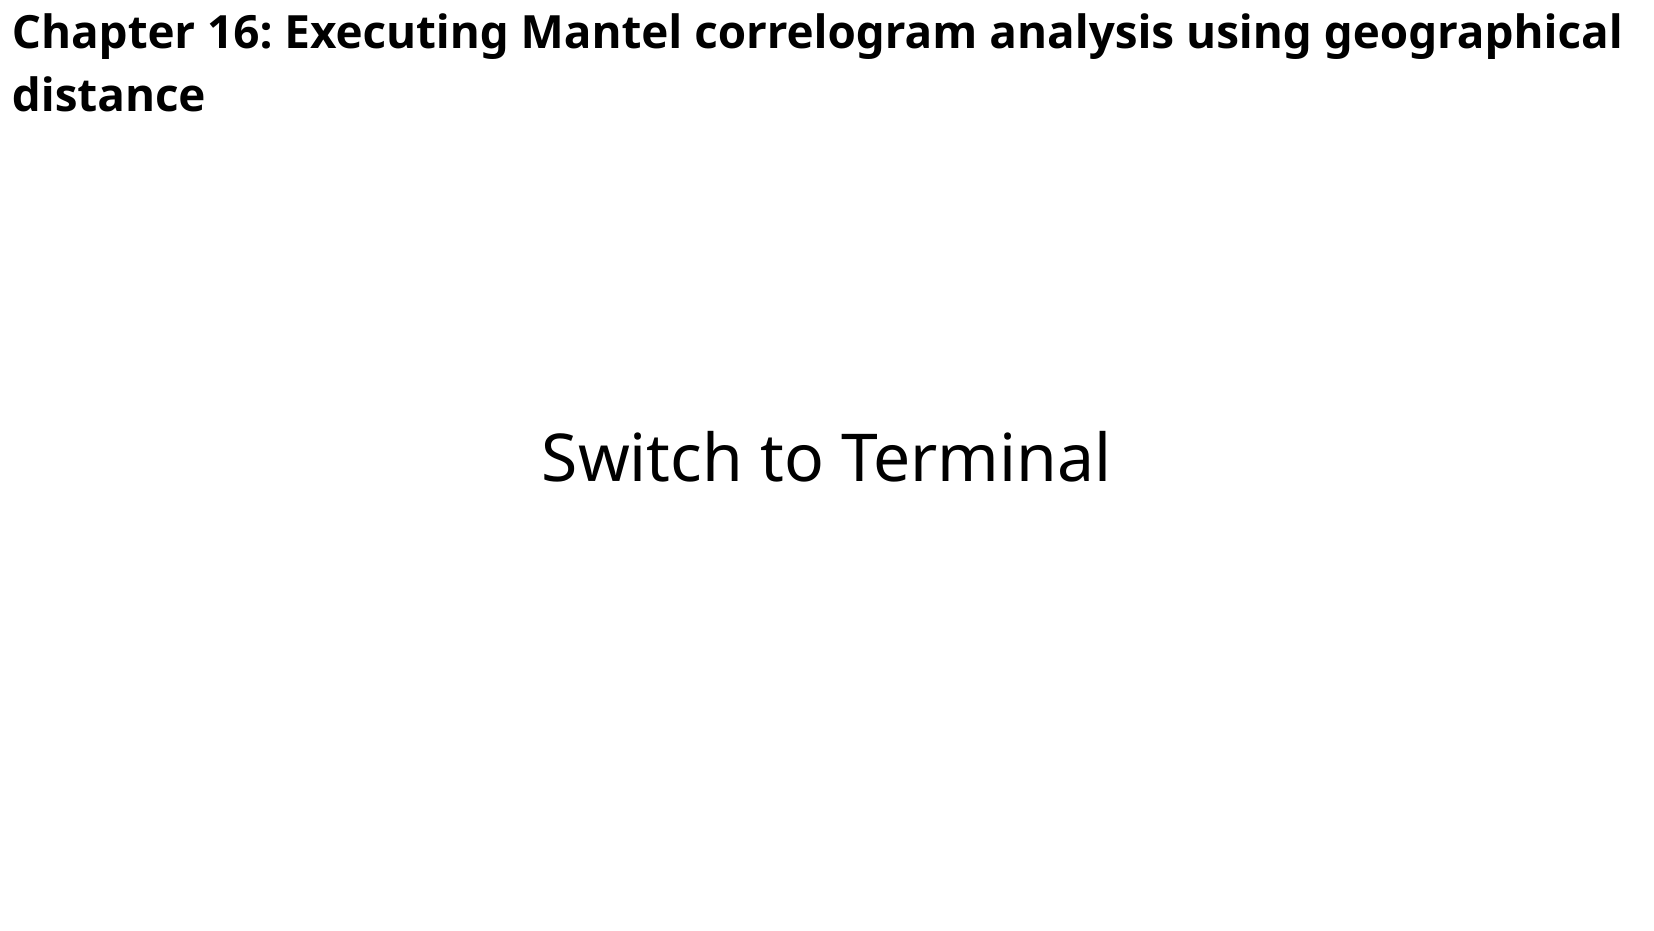

# Chapter 16: Executing Mantel correlogram analysis using geographical distance
Switch to Terminal